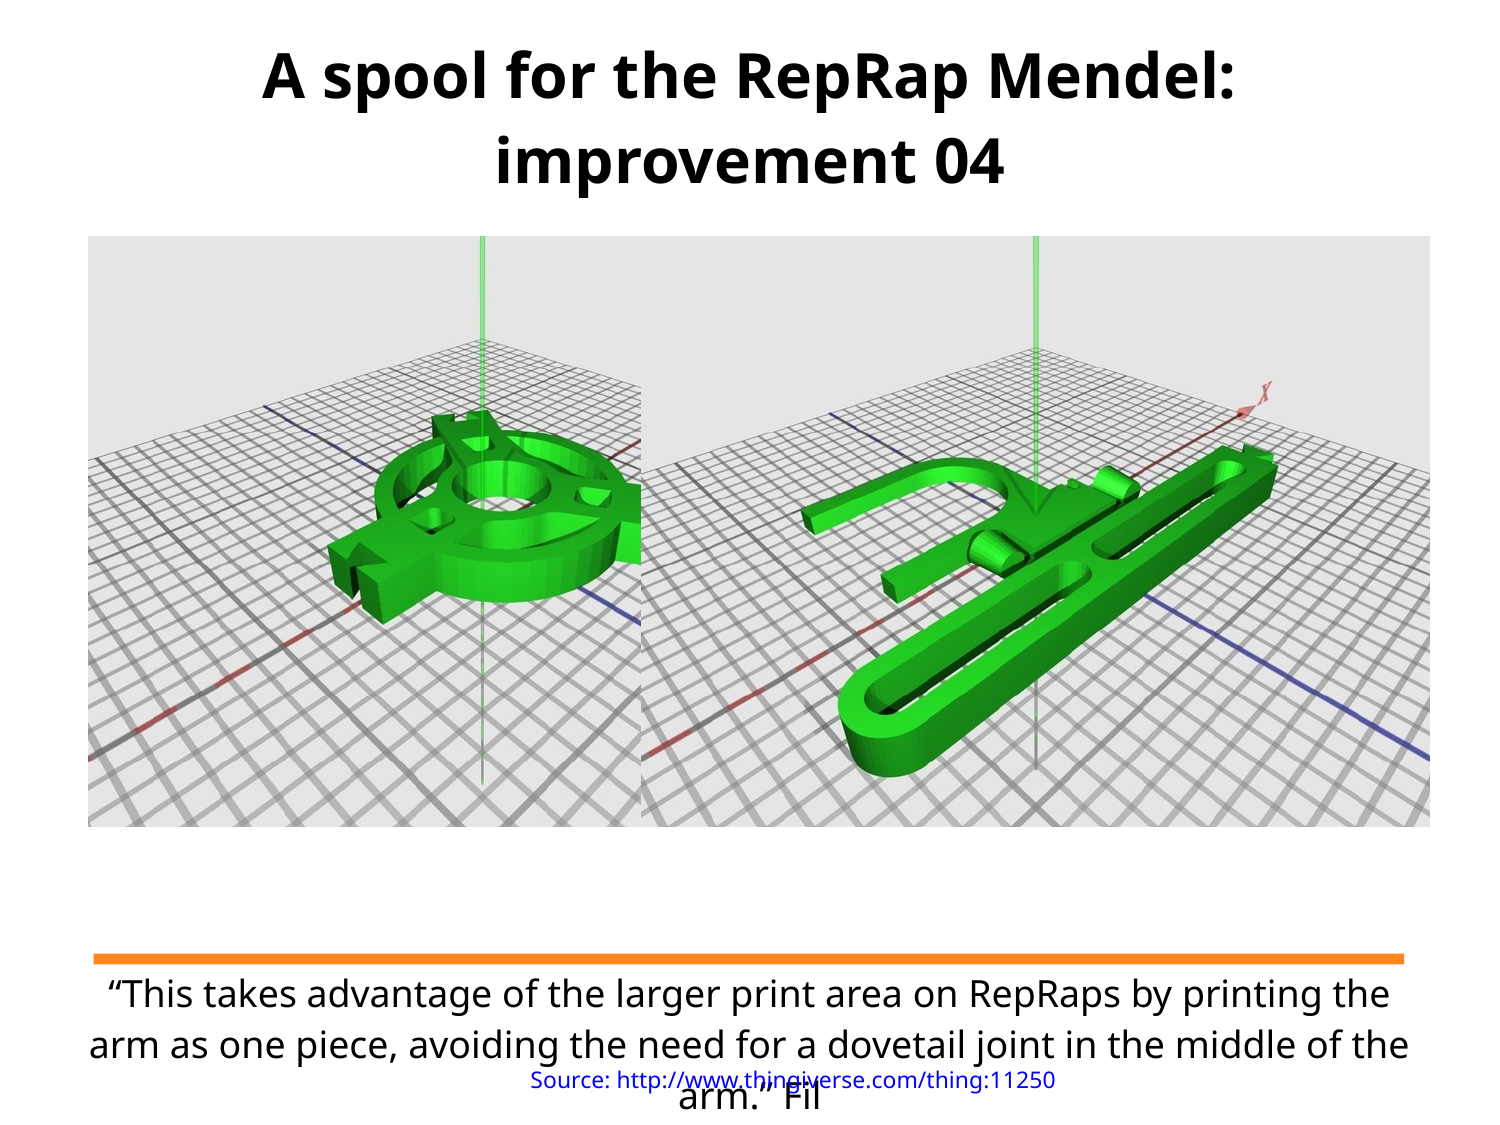

# A spool for the RepRap Mendel: improvement 04
“This takes advantage of the larger print area on RepRaps by printing the arm as one piece, avoiding the need for a dovetail joint in the middle of the arm.” Fil
Source: http://www.thingiverse.com/thing:11250